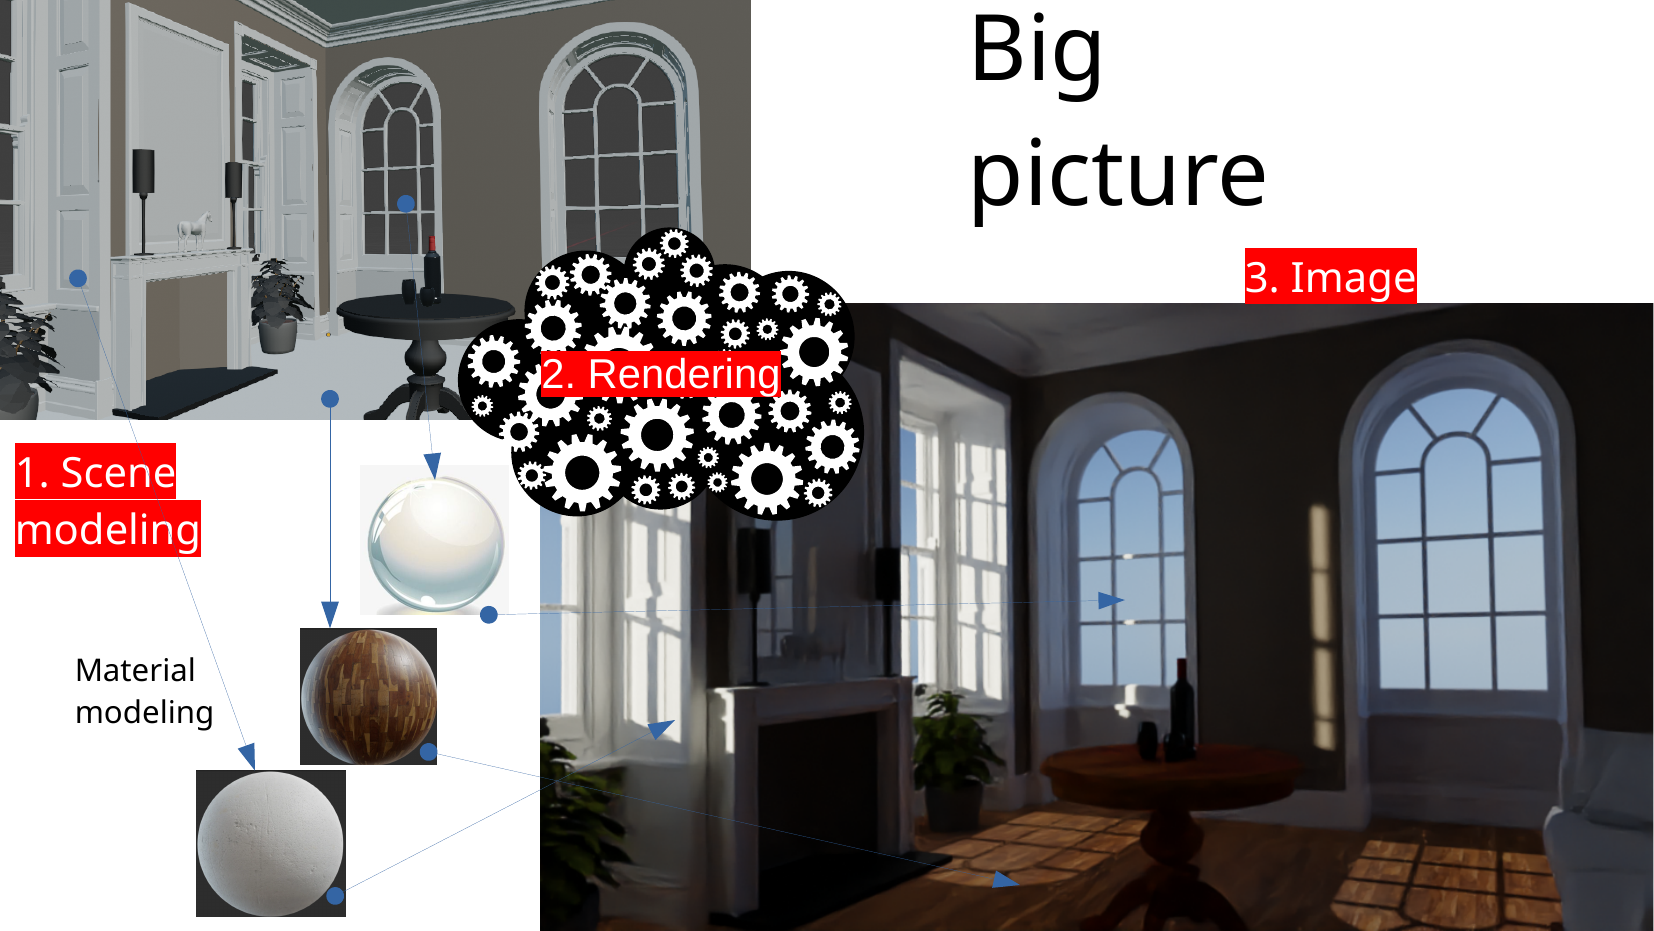

# Big picture
2. Rendering
3. Image
1. Scene modeling
Material modeling